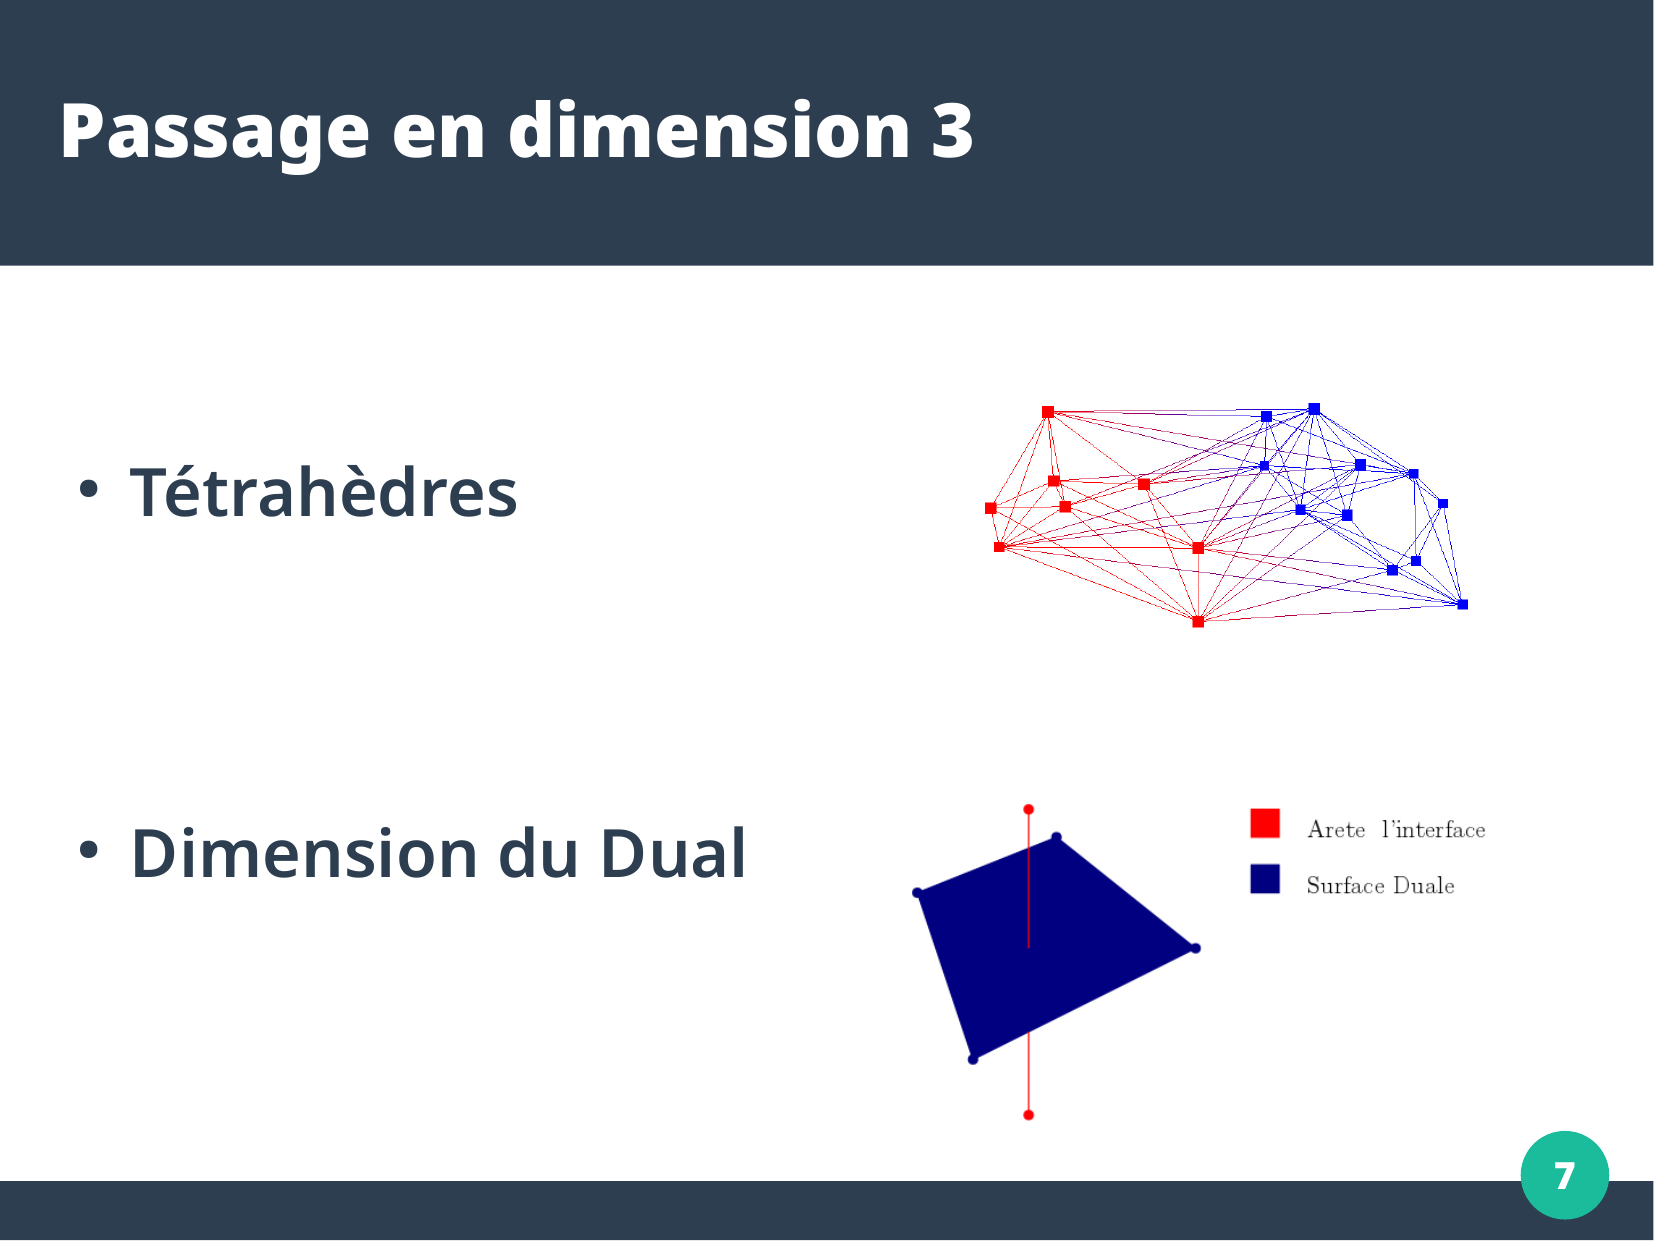

# Passage en dimension 3
Tétrahèdres
Dimension du Dual
7